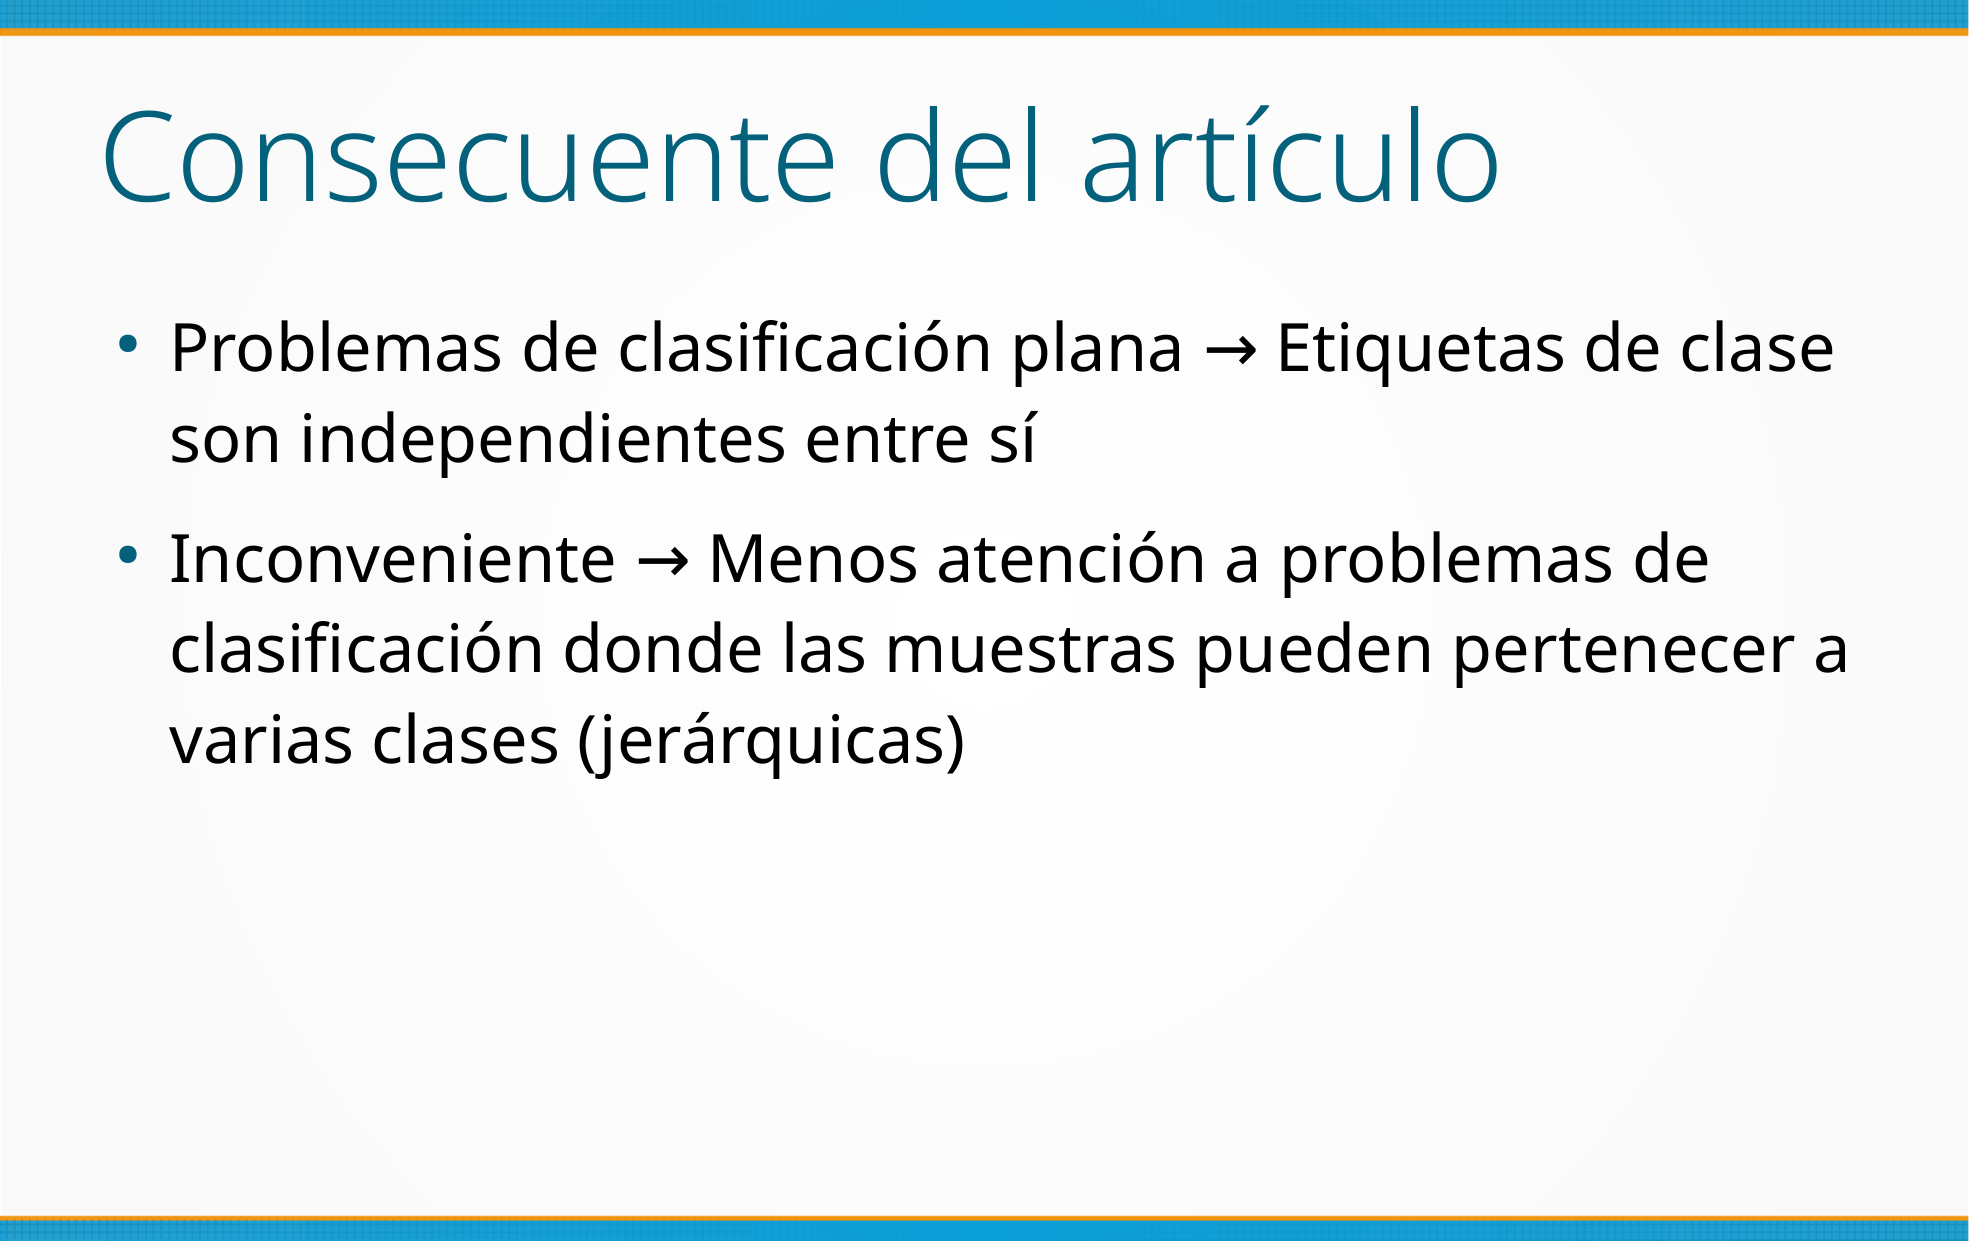

# Consecuente del artículo
Problemas de clasificación plana → Etiquetas de clase son independientes entre sí
Inconveniente → Menos atención a problemas de clasificación donde las muestras pueden pertenecer a varias clases (jerárquicas)